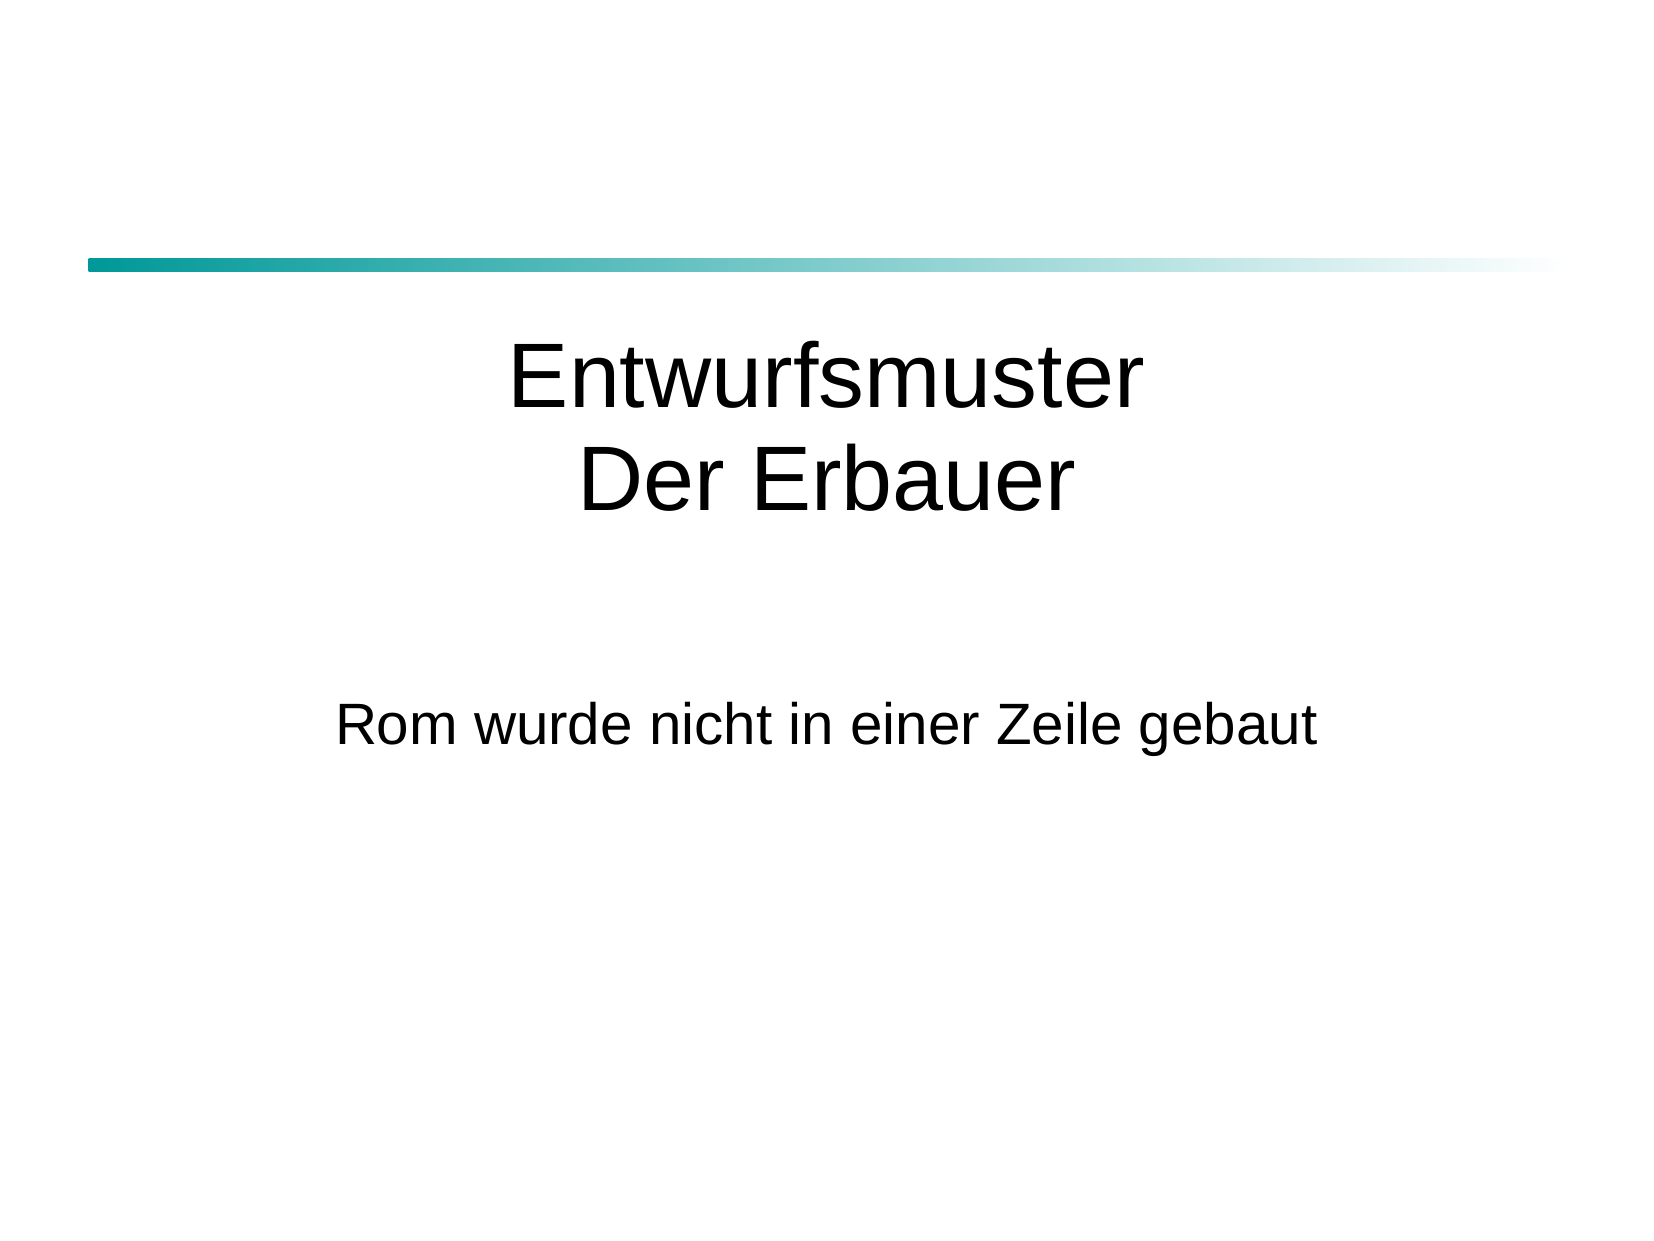

# Entwurfsmuster Der Erbauer
Rom wurde nicht in einer Zeile gebaut